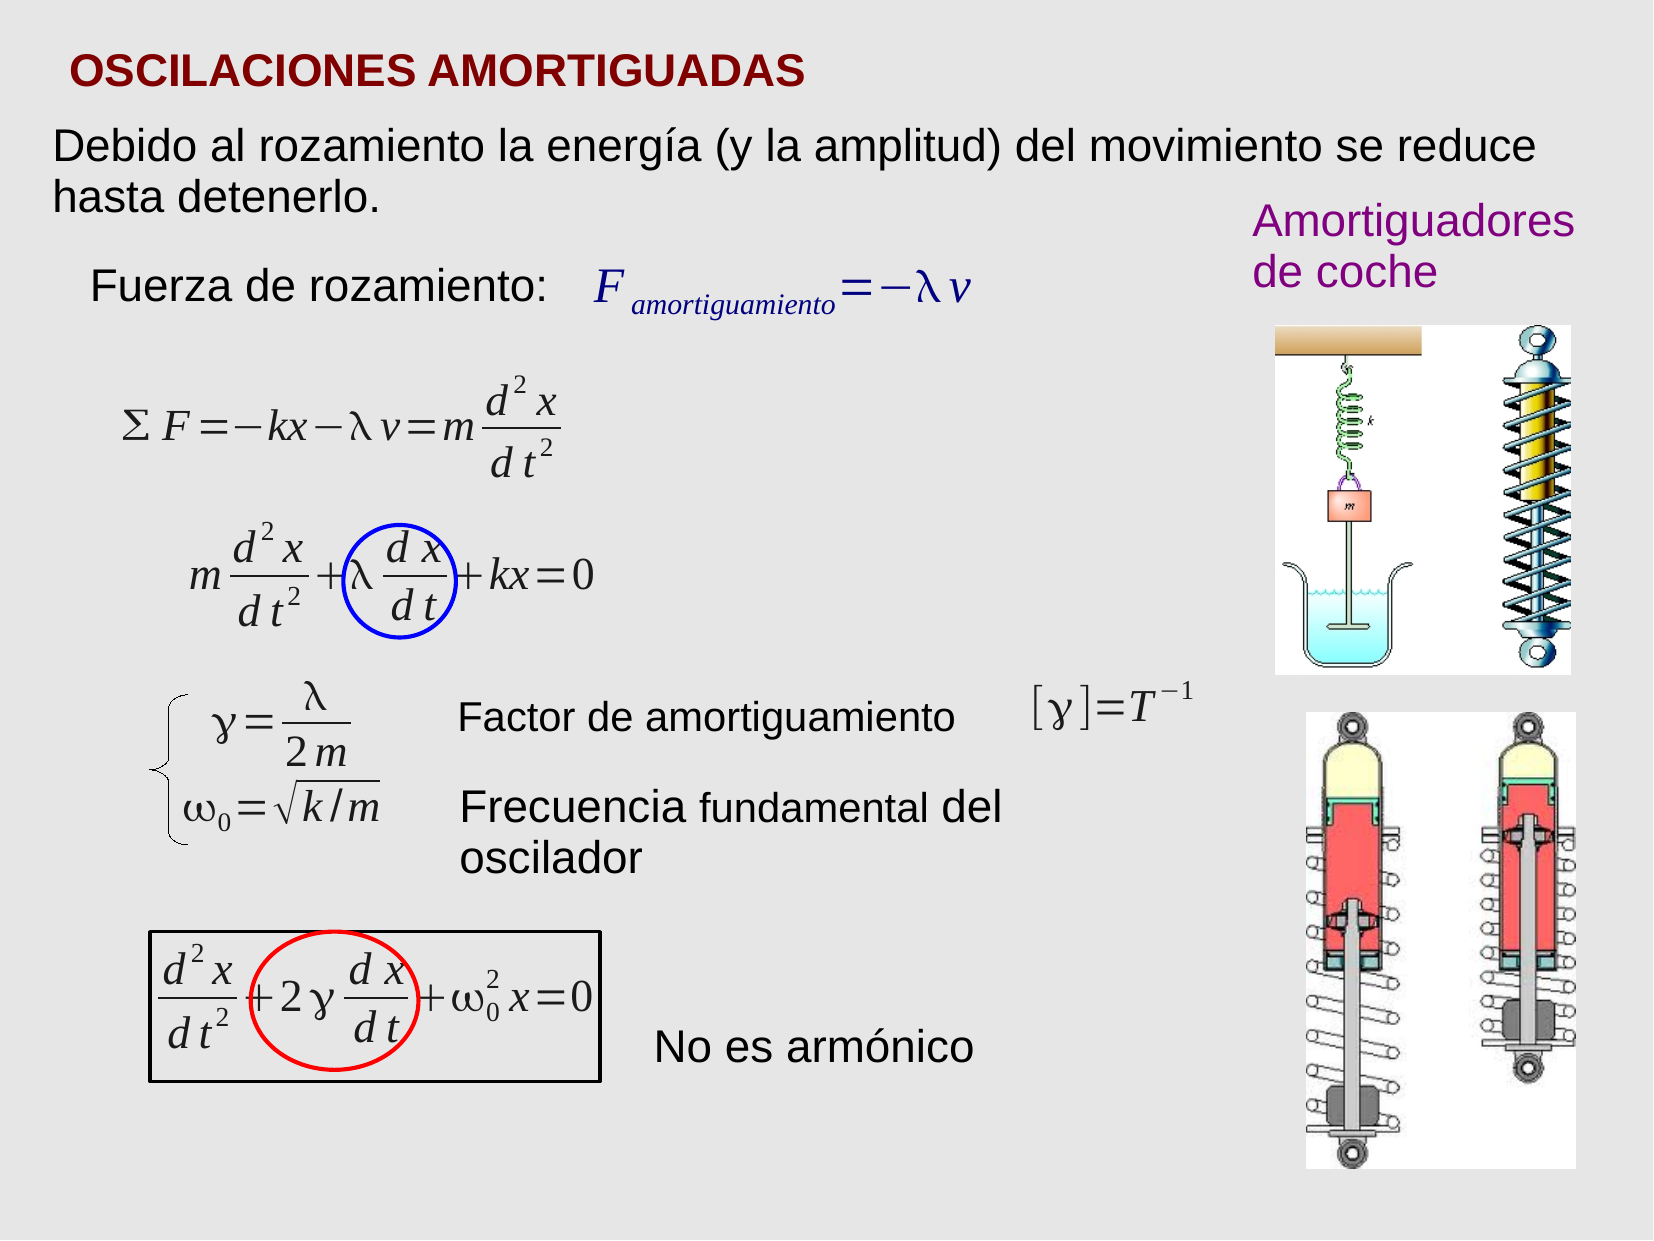

OSCILACIONES AMORTIGUADAS
Debido al rozamiento la energía (y la amplitud) del movimiento se reduce hasta detenerlo.
Amortiguadores de coche
Fuerza de rozamiento:
Factor de amortiguamiento
Frecuencia fundamental del oscilador
No es armónico
12